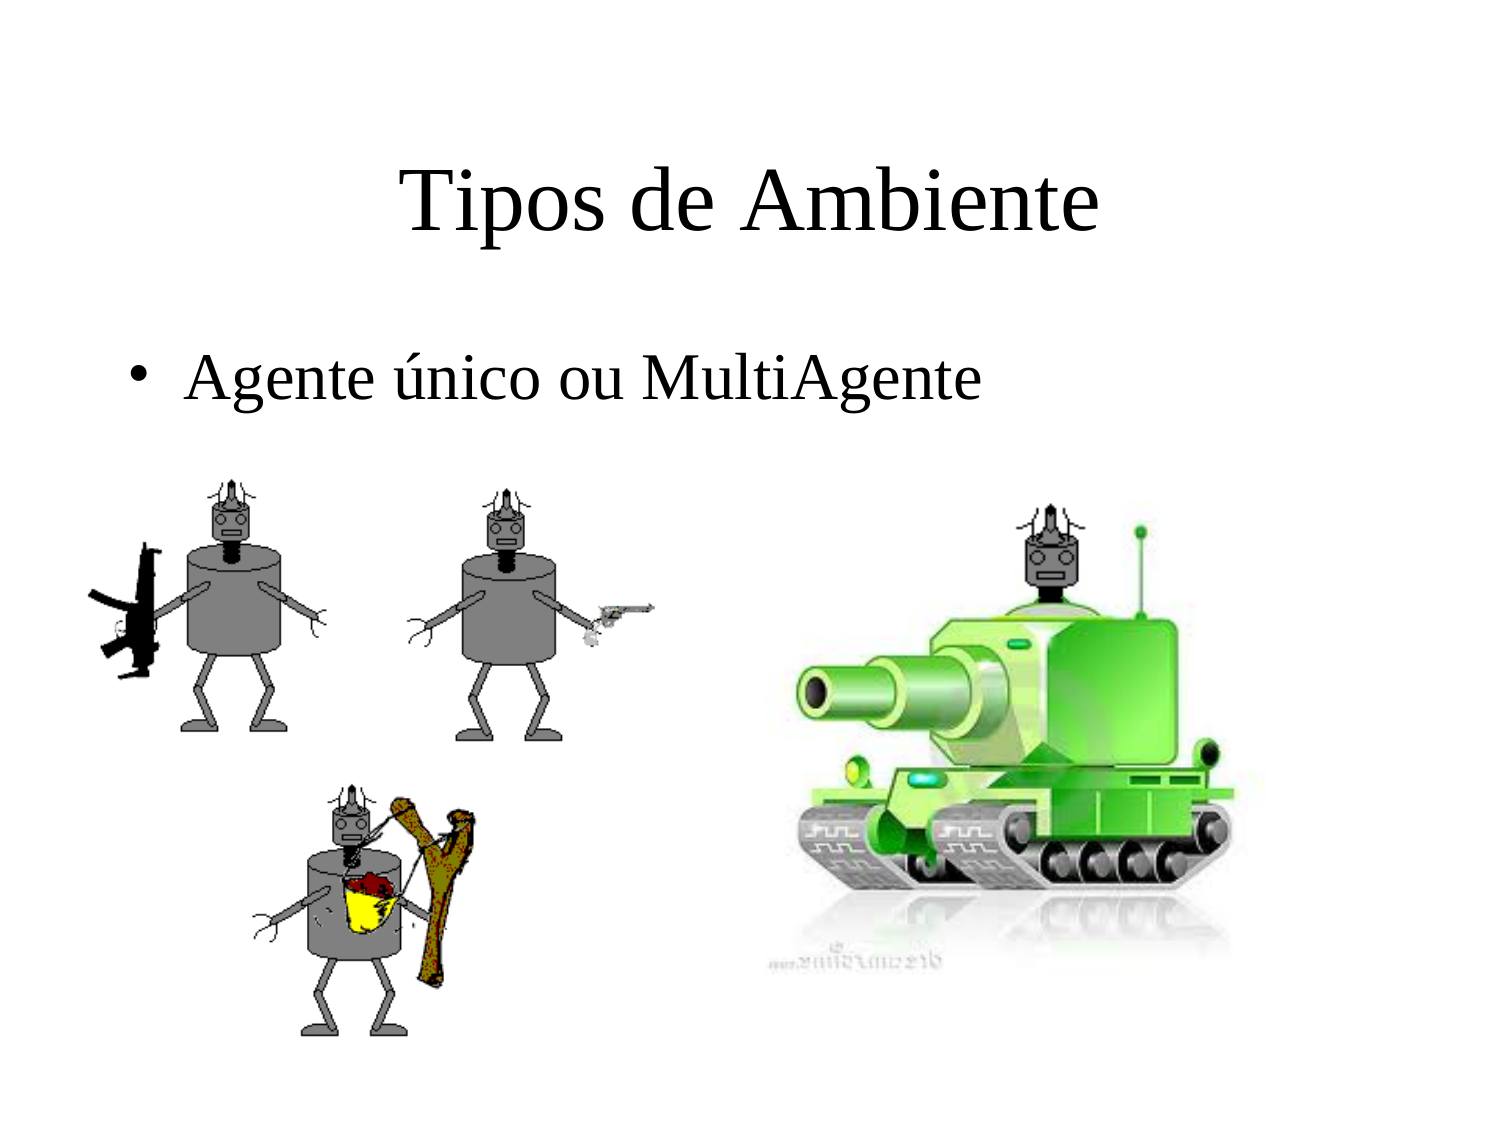

# Tipos de Ambiente
Agente único ou MultiAgente